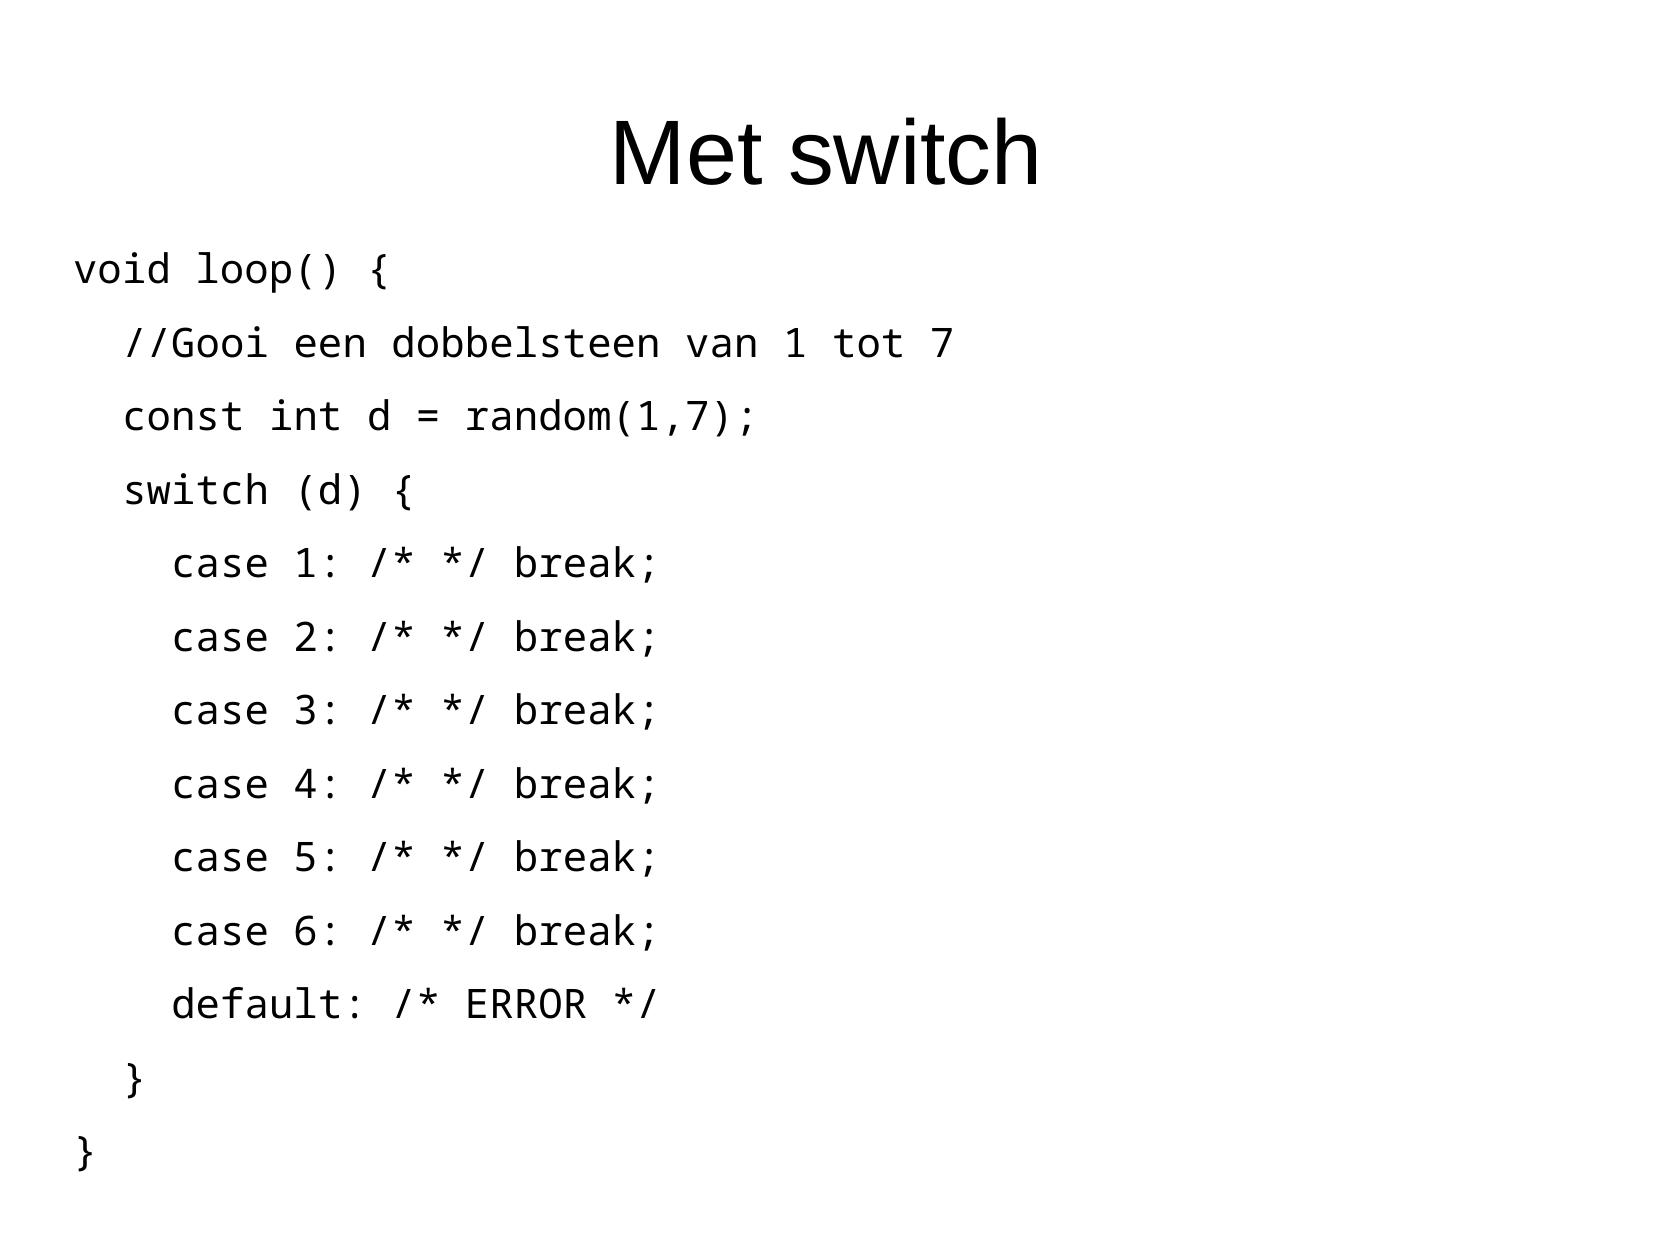

# Met switch
void loop() {
 //Gooi een dobbelsteen van 1 tot 7
 const int d = random(1,7);
 switch (d) {
 case 1: /* */ break;
 case 2: /* */ break;
 case 3: /* */ break;
 case 4: /* */ break;
 case 5: /* */ break;
 case 6: /* */ break;
 default: /* ERROR */
 }
}